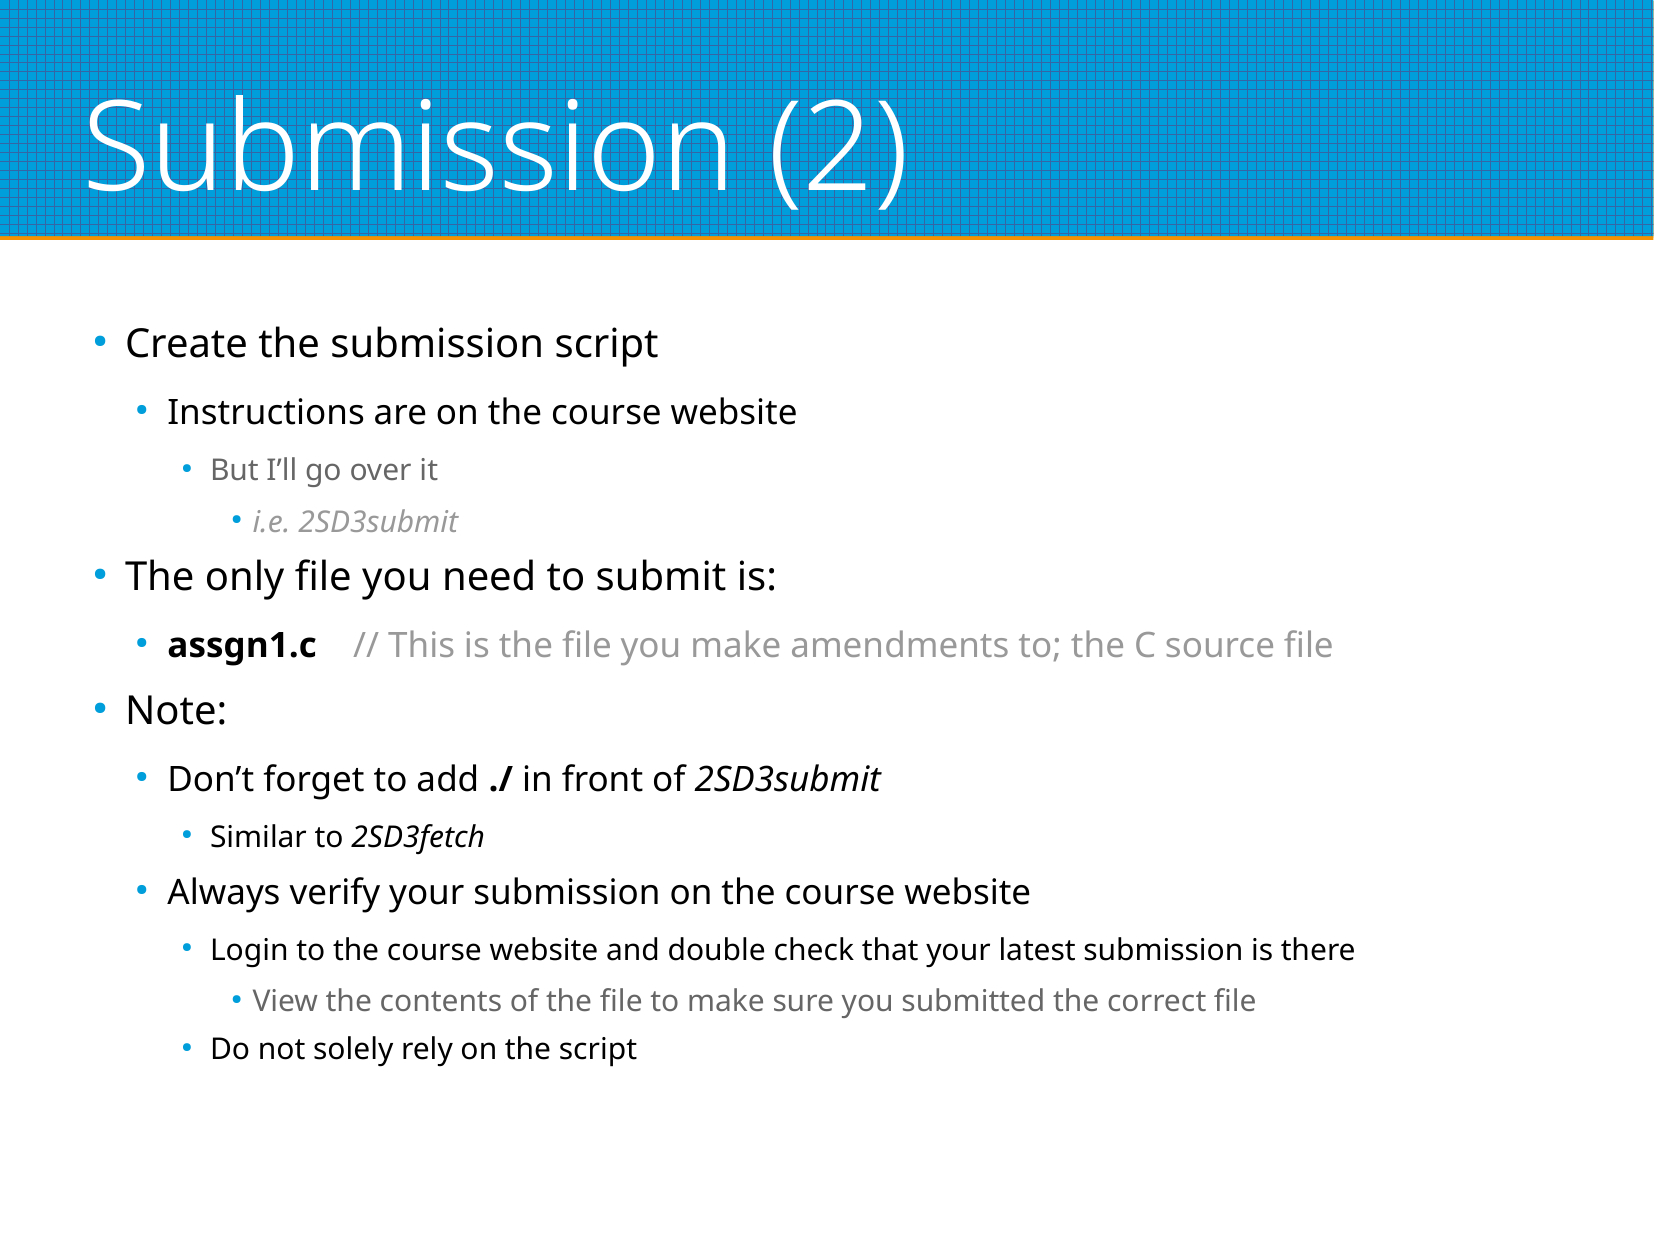

# Submission (2)
Create the submission script
Instructions are on the course website
But I’ll go over it
i.e. 2SD3submit
The only file you need to submit is:
assgn1.c // This is the file you make amendments to; the C source file
Note:
Don’t forget to add ./ in front of 2SD3submit
Similar to 2SD3fetch
Always verify your submission on the course website
Login to the course website and double check that your latest submission is there
View the contents of the file to make sure you submitted the correct file
Do not solely rely on the script